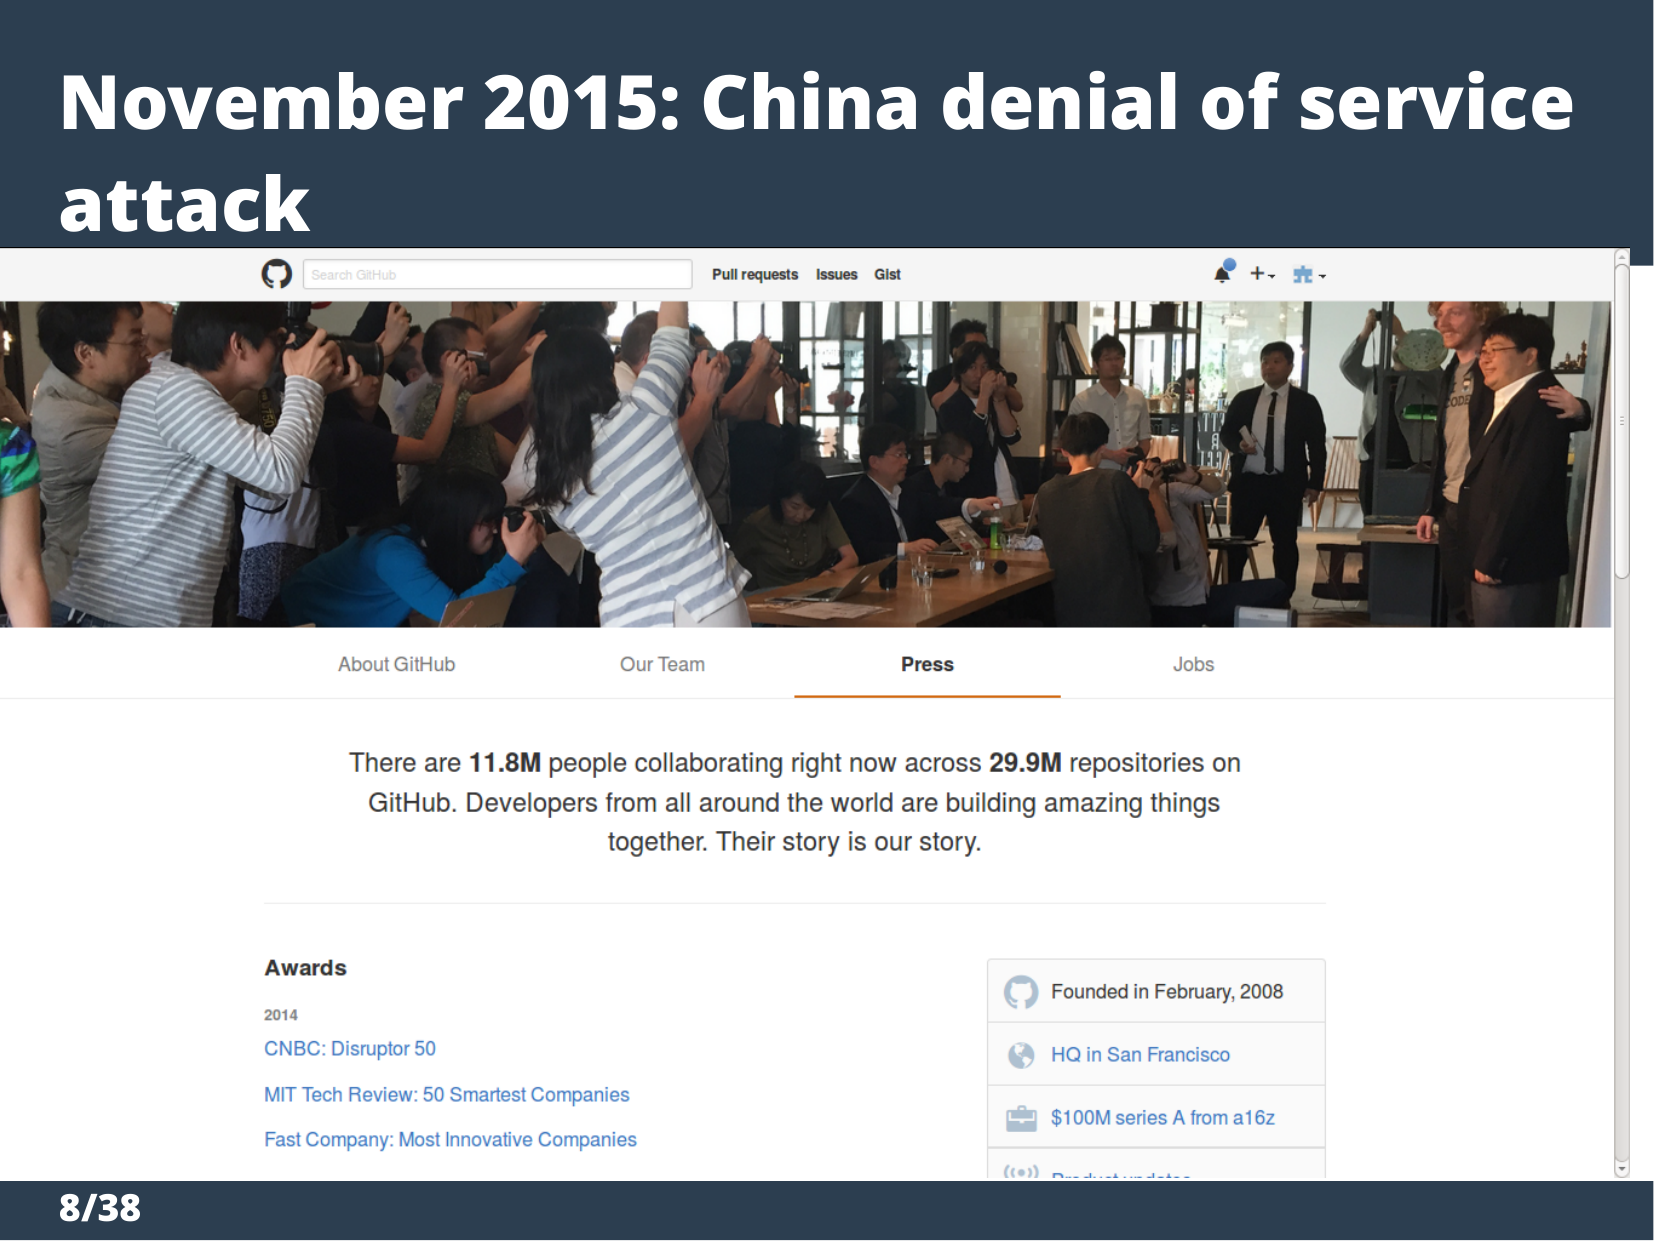

# November 2015: China denial of service attack